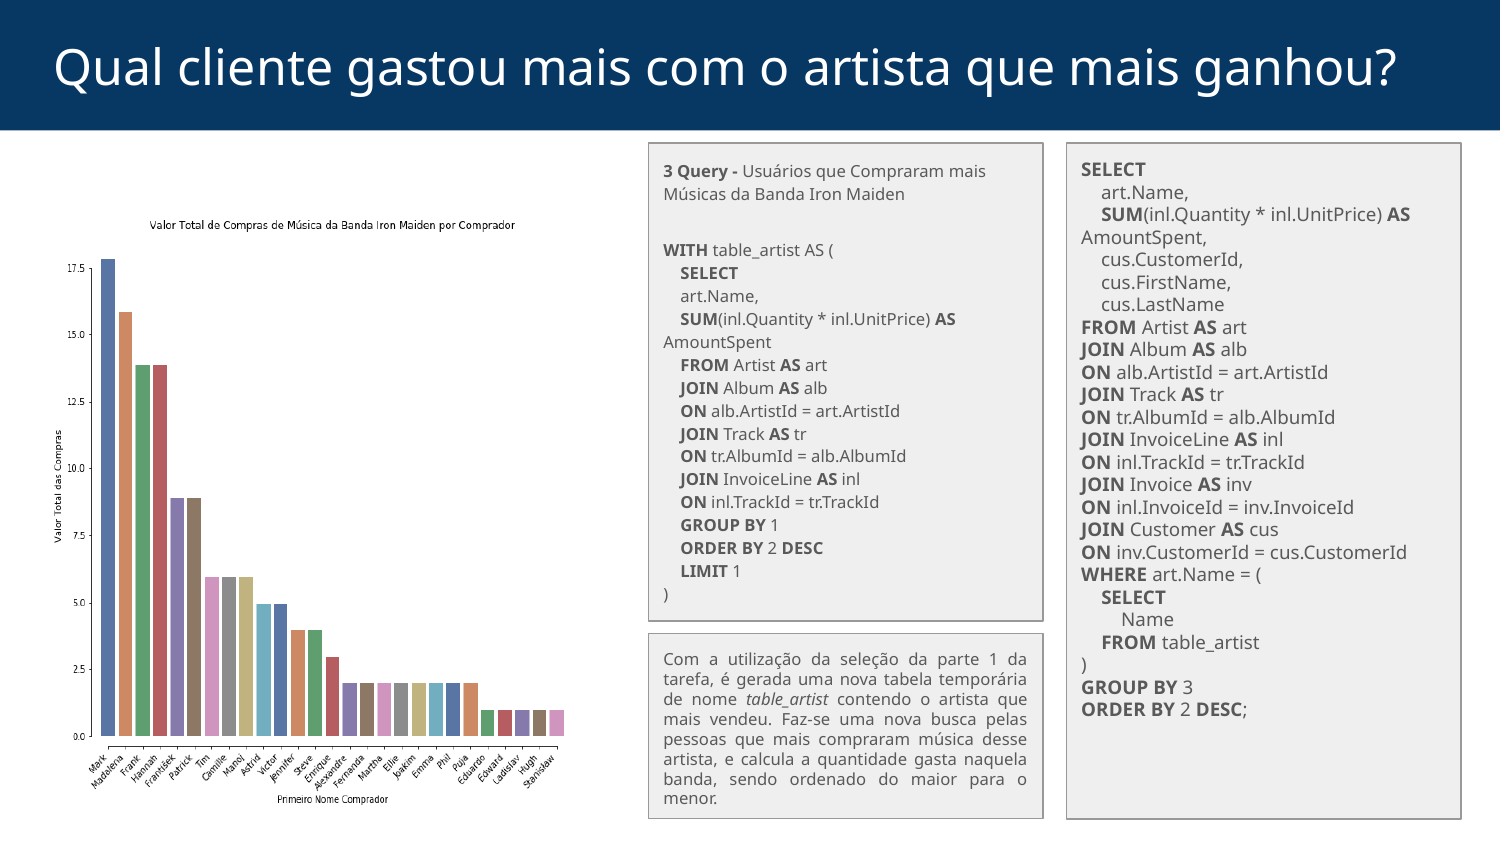

Qual cliente gastou mais com o artista que mais ganhou?
# 3 Query - Usuários que Compraram mais Músicas da Banda Iron Maiden
WITH table_artist AS (
 SELECT
 art.Name,
 SUM(inl.Quantity * inl.UnitPrice) AS AmountSpent
 FROM Artist AS art
 JOIN Album AS alb
 ON alb.ArtistId = art.ArtistId
 JOIN Track AS tr
 ON tr.AlbumId = alb.AlbumId
 JOIN InvoiceLine AS inl
 ON inl.TrackId = tr.TrackId
 GROUP BY 1
 ORDER BY 2 DESC
 LIMIT 1
)
SELECT
 art.Name,
 SUM(inl.Quantity * inl.UnitPrice) AS AmountSpent,
 cus.CustomerId,
 cus.FirstName,
 cus.LastName
FROM Artist AS art
JOIN Album AS alb
ON alb.ArtistId = art.ArtistId
JOIN Track AS tr
ON tr.AlbumId = alb.AlbumId
JOIN InvoiceLine AS inl
ON inl.TrackId = tr.TrackId
JOIN Invoice AS inv
ON inl.InvoiceId = inv.InvoiceId
JOIN Customer AS cus
ON inv.CustomerId = cus.CustomerId
WHERE art.Name = (
 SELECT
 Name
 FROM table_artist
)
GROUP BY 3
ORDER BY 2 DESC;
Com a utilização da seleção da parte 1 da tarefa, é gerada uma nova tabela temporária de nome table_artist contendo o artista que mais vendeu. Faz-se uma nova busca pelas pessoas que mais compraram música desse artista, e calcula a quantidade gasta naquela banda, sendo ordenado do maior para o menor.